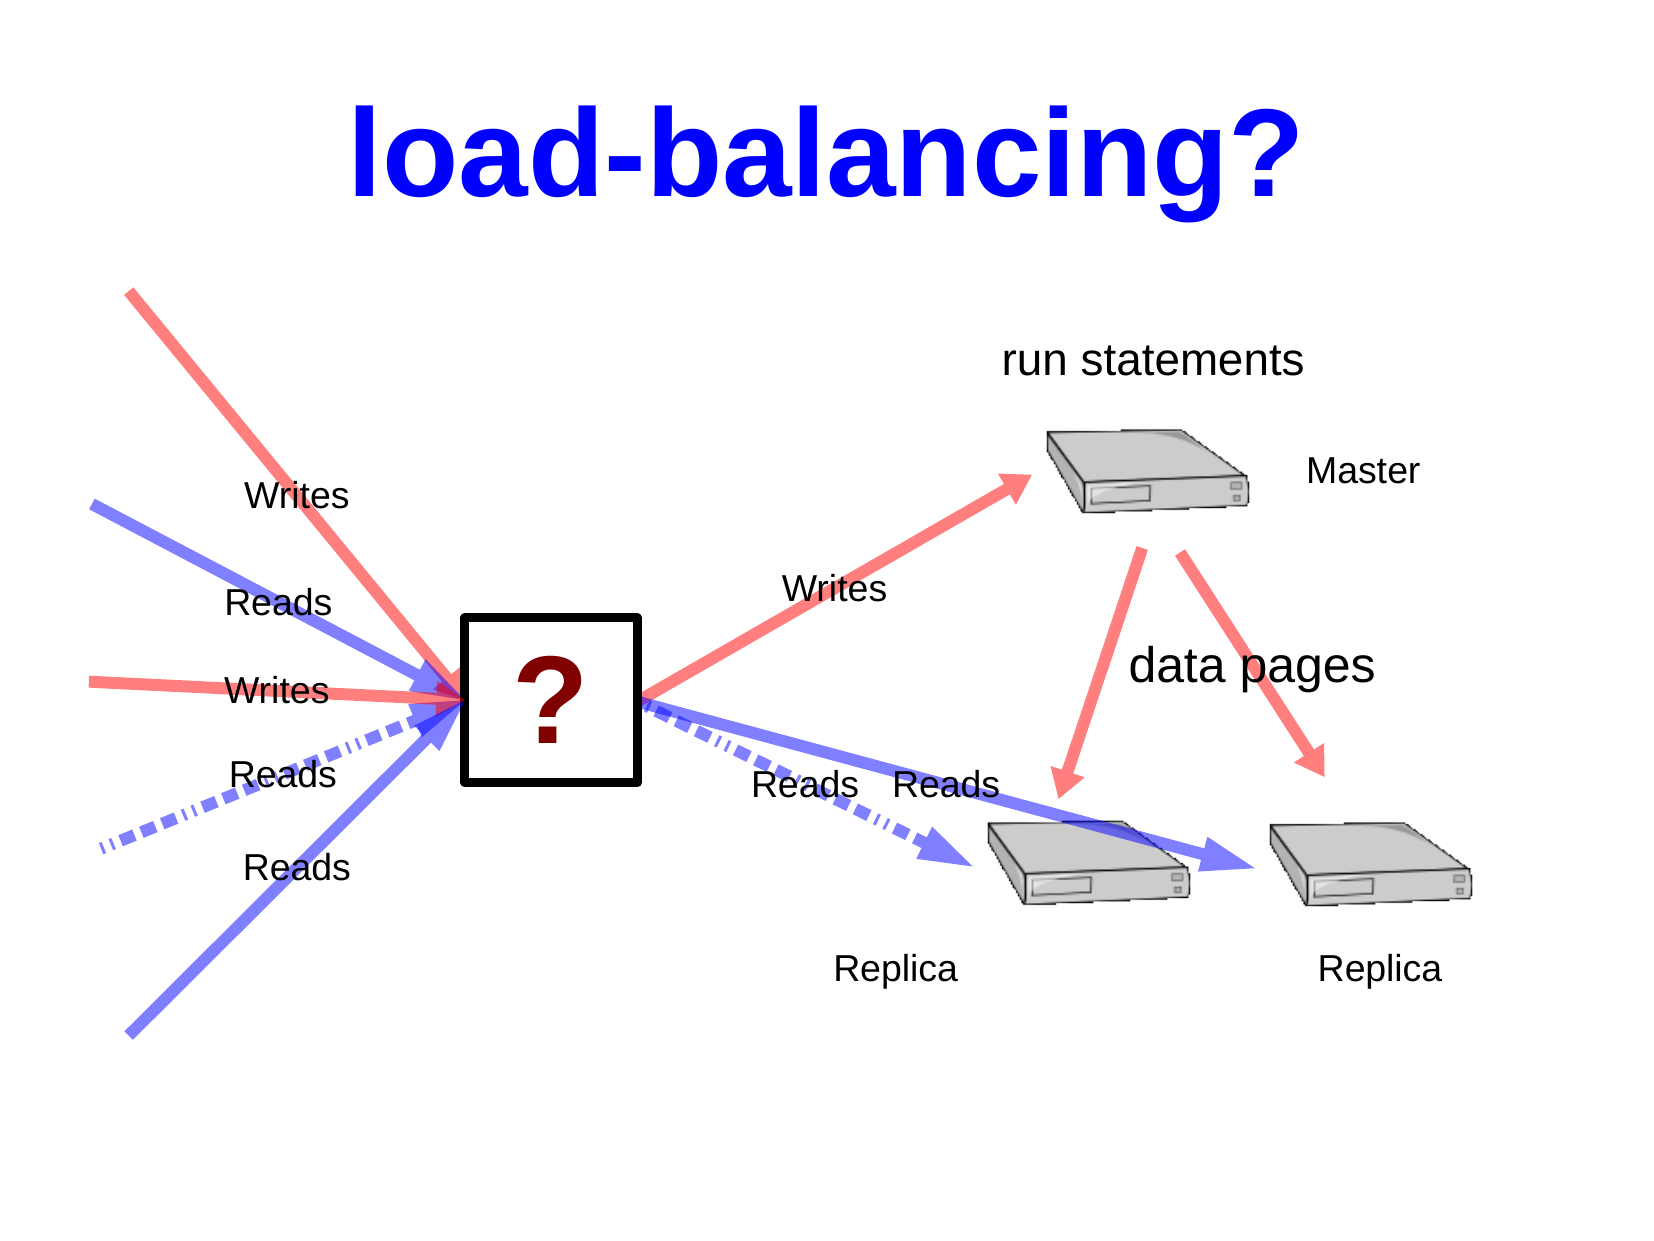

# load-balancing?
run statements
Master
?
Replica
Replica